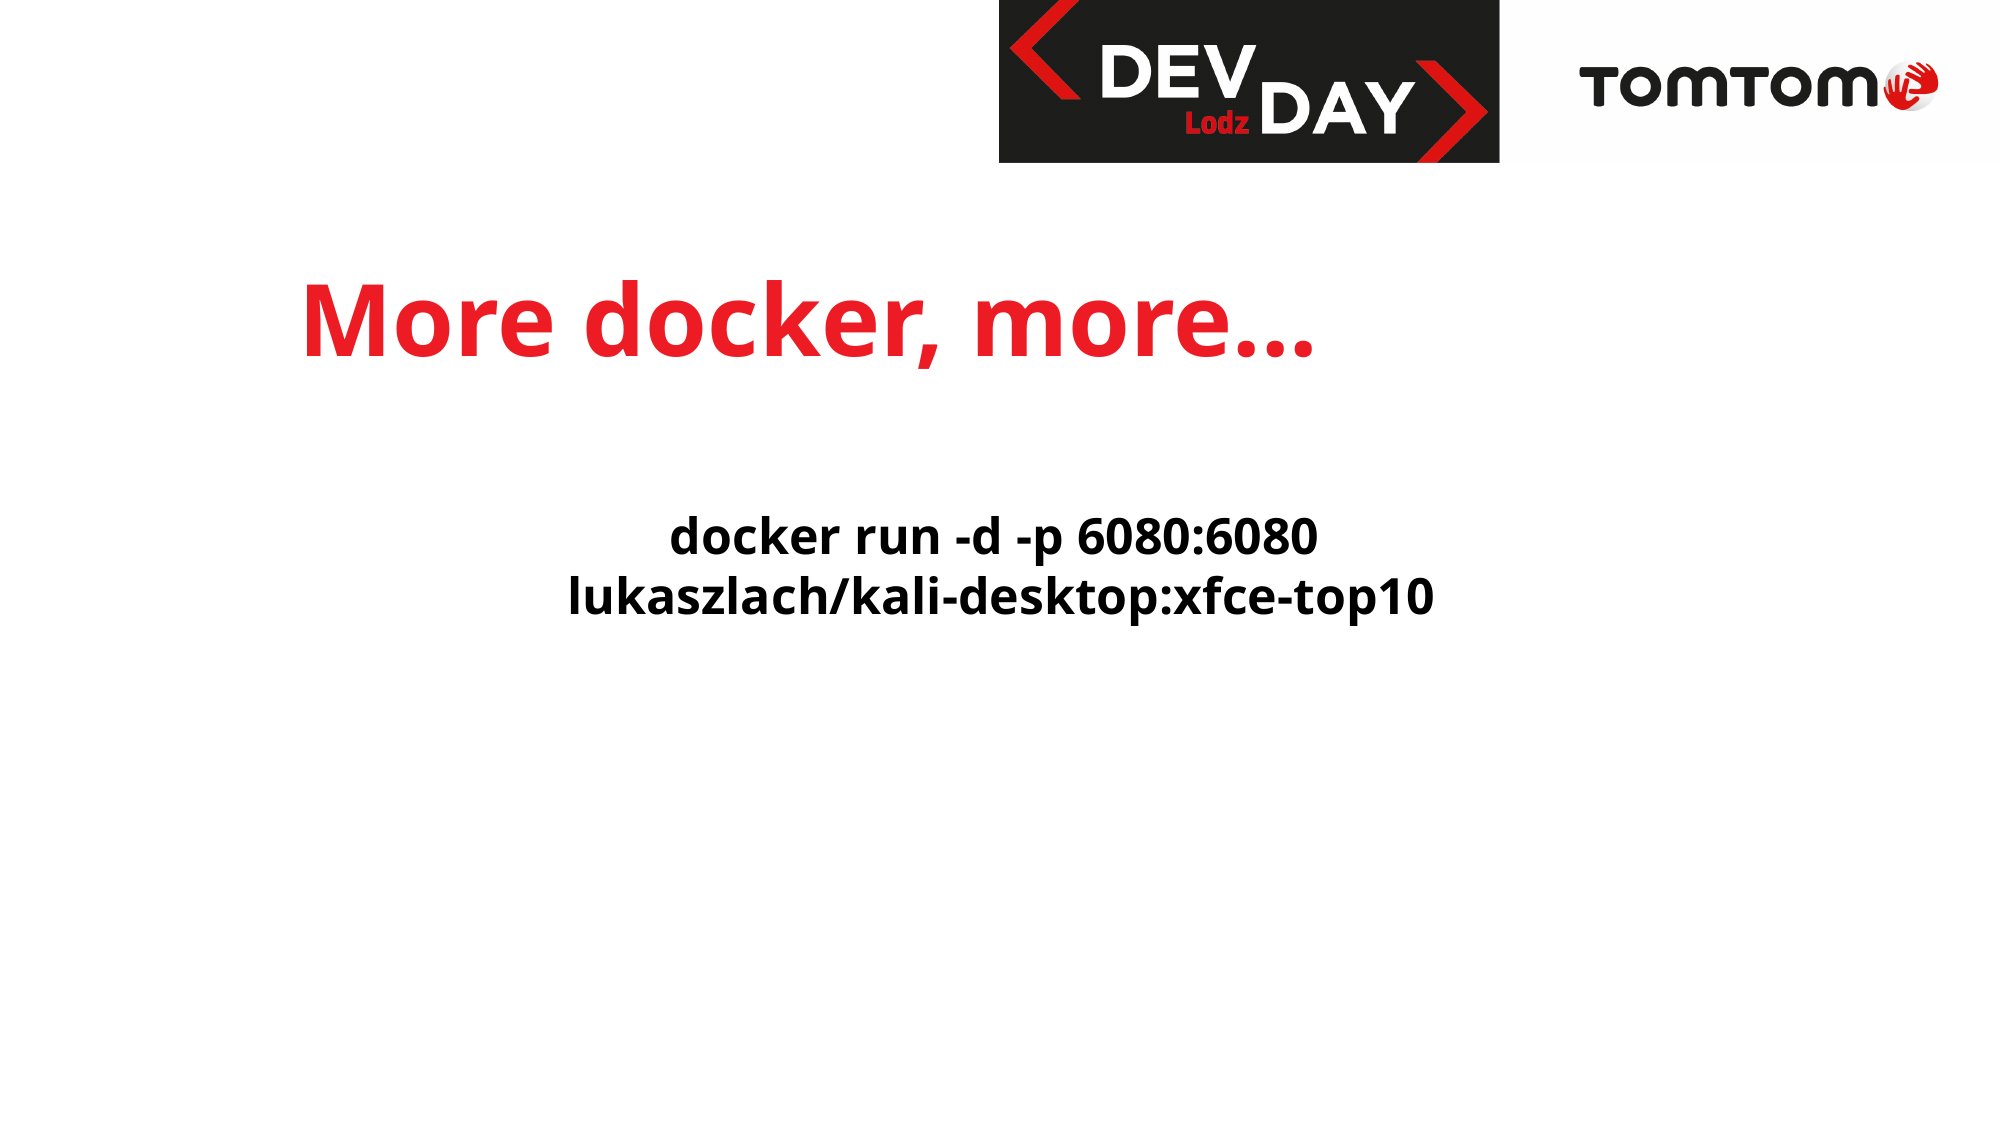

More docker, more...
docker run -d -p 6080:6080
lukaszlach/kali-desktop:xfce-top10